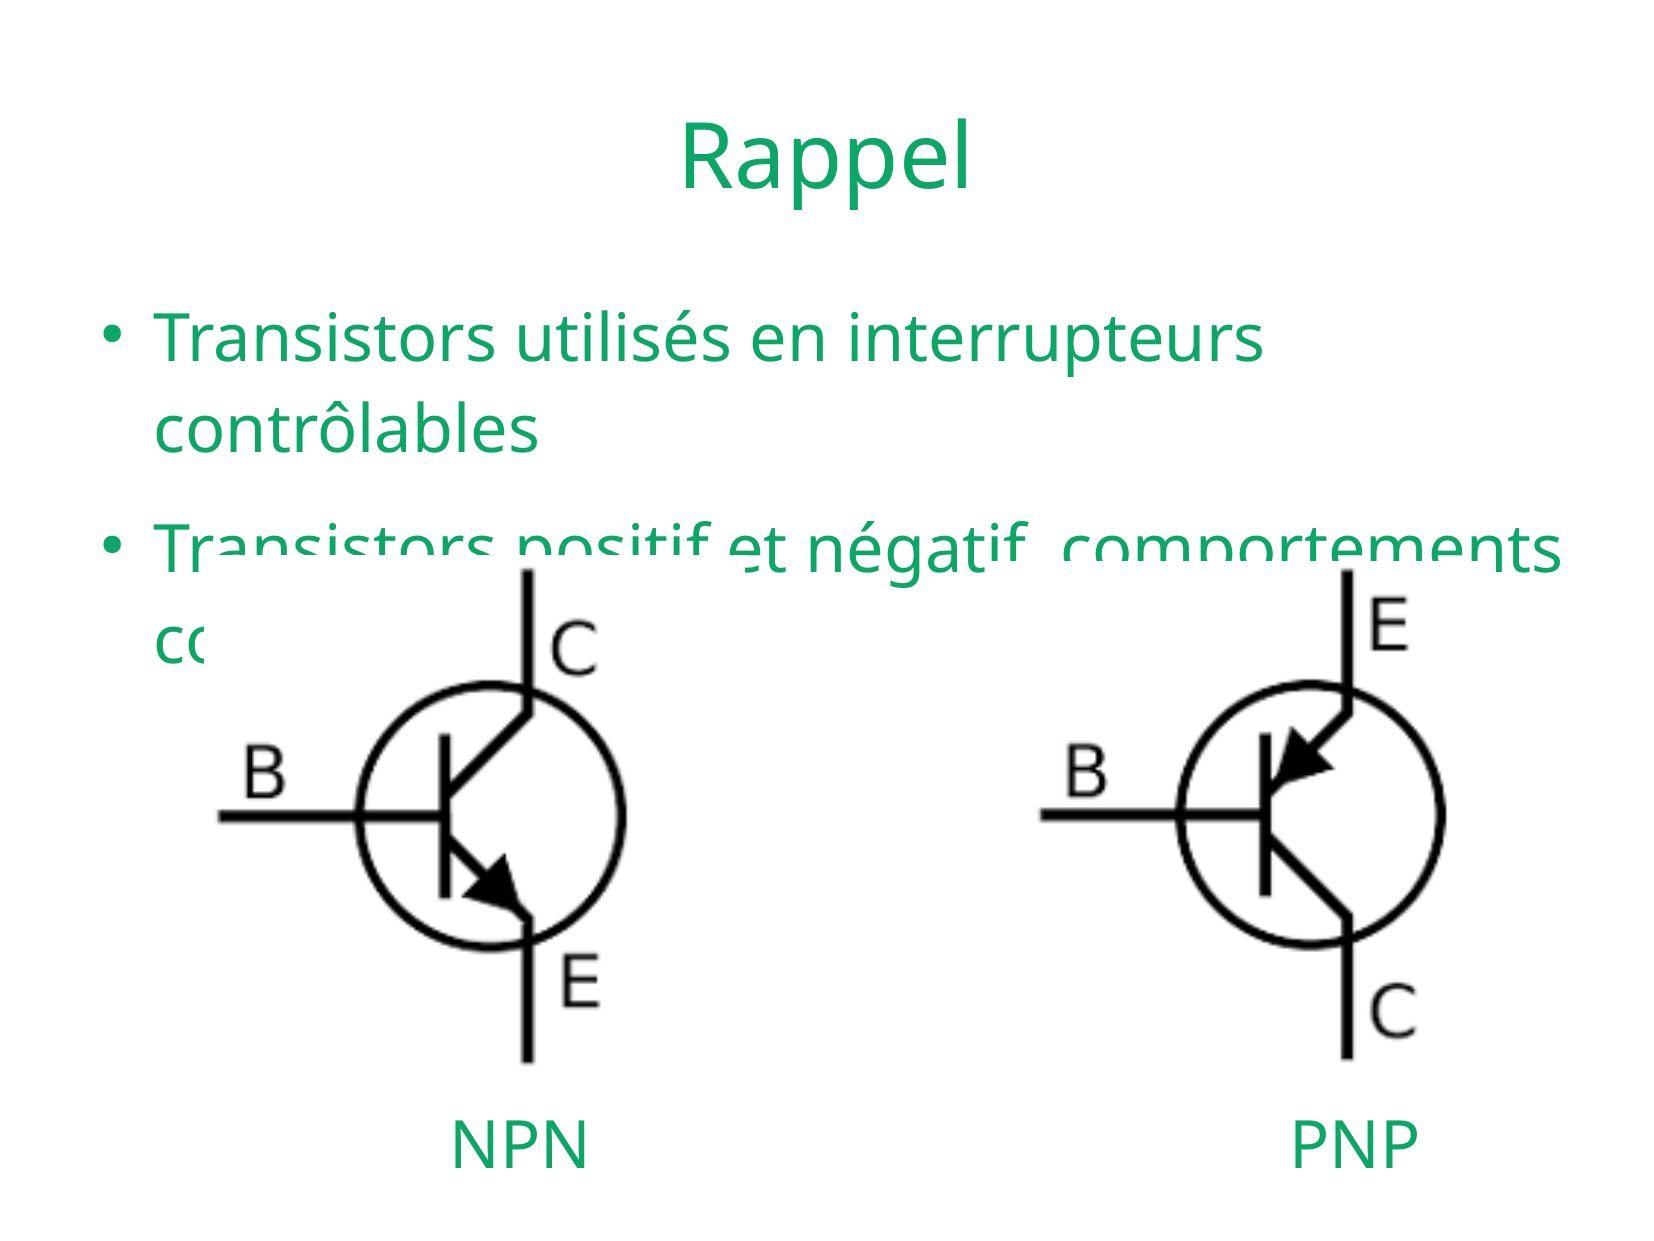

# Rappel
Transistors utilisés en interrupteurs contrôlables
Transistors positif et négatif, comportements complémentaires
NPN
PNP